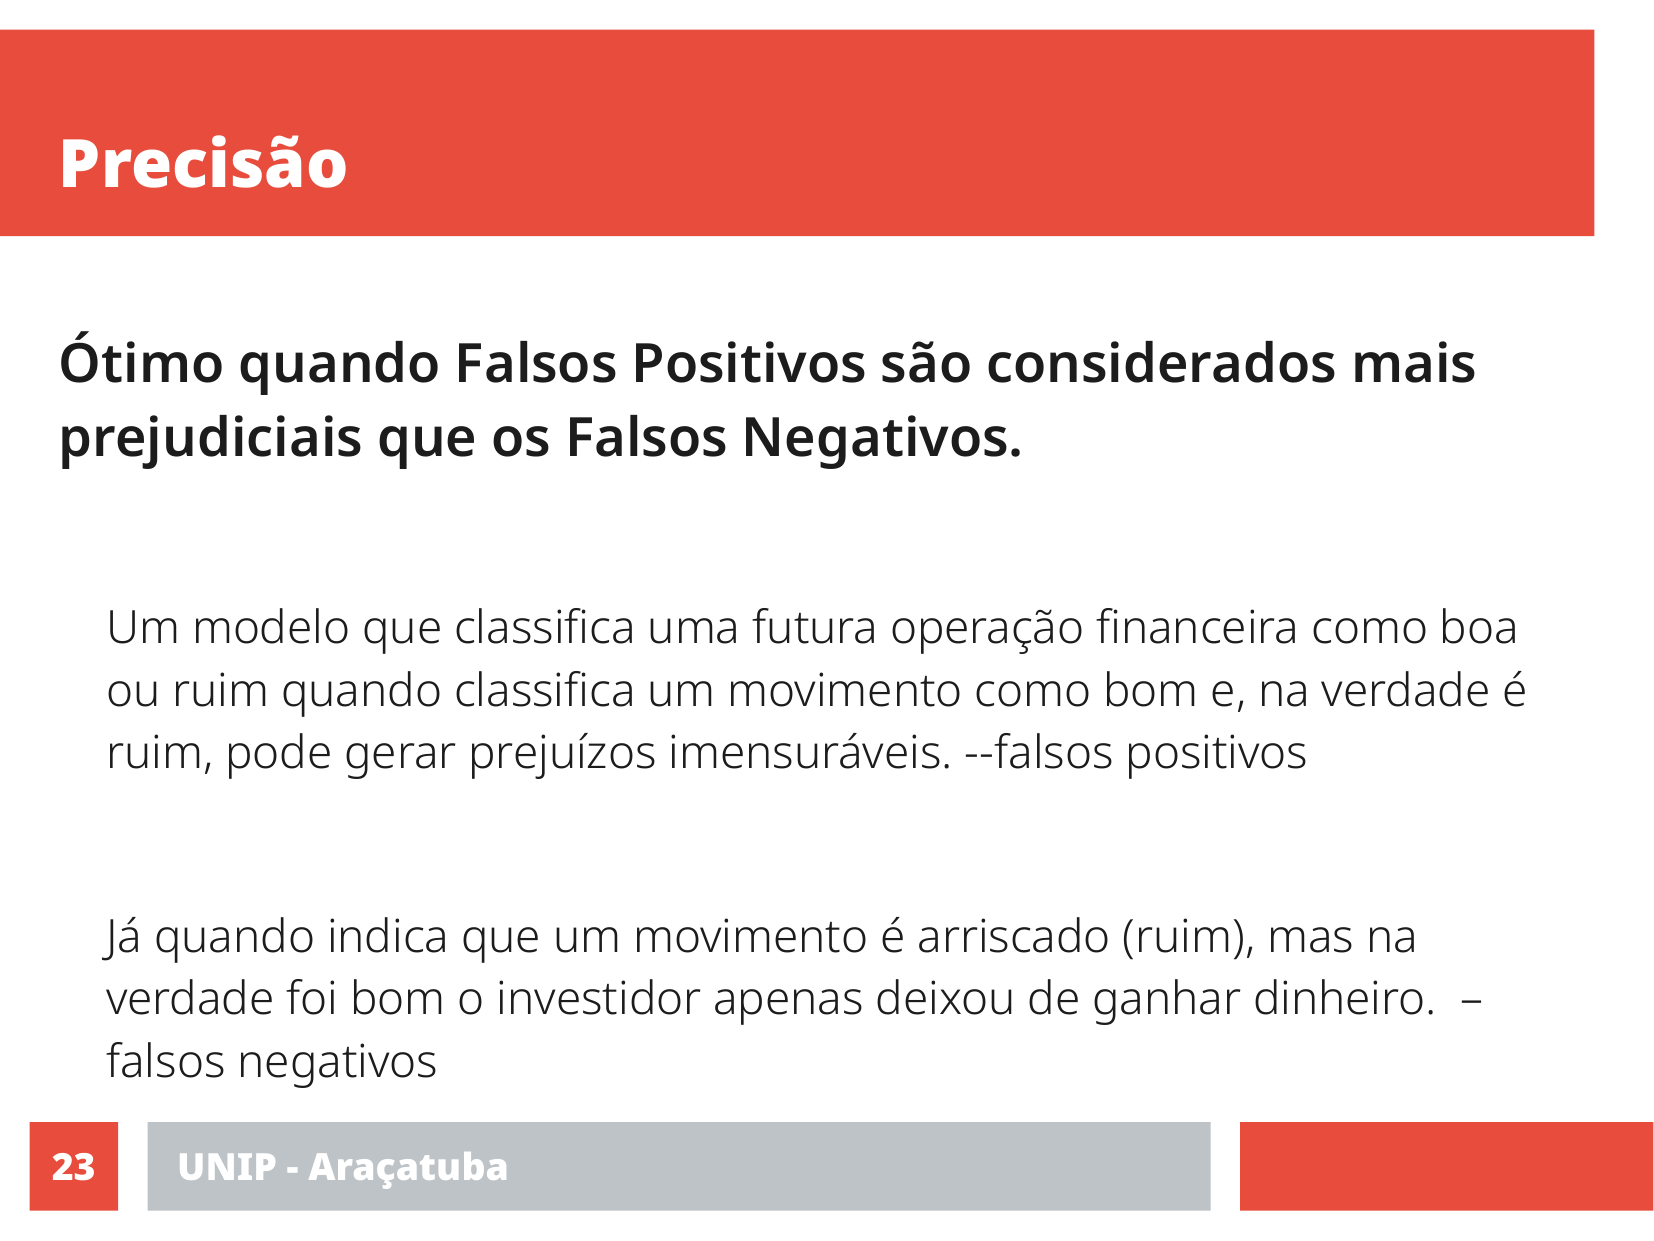

# Precisão
Ótimo quando Falsos Positivos são considerados mais prejudiciais que os Falsos Negativos.
Um modelo que classifica uma futura operação financeira como boa ou ruim quando classifica um movimento como bom e, na verdade é ruim, pode gerar prejuízos imensuráveis. --falsos positivos
Já quando indica que um movimento é arriscado (ruim), mas na verdade foi bom o investidor apenas deixou de ganhar dinheiro. – falsos negativos
23
UNIP - Araçatuba